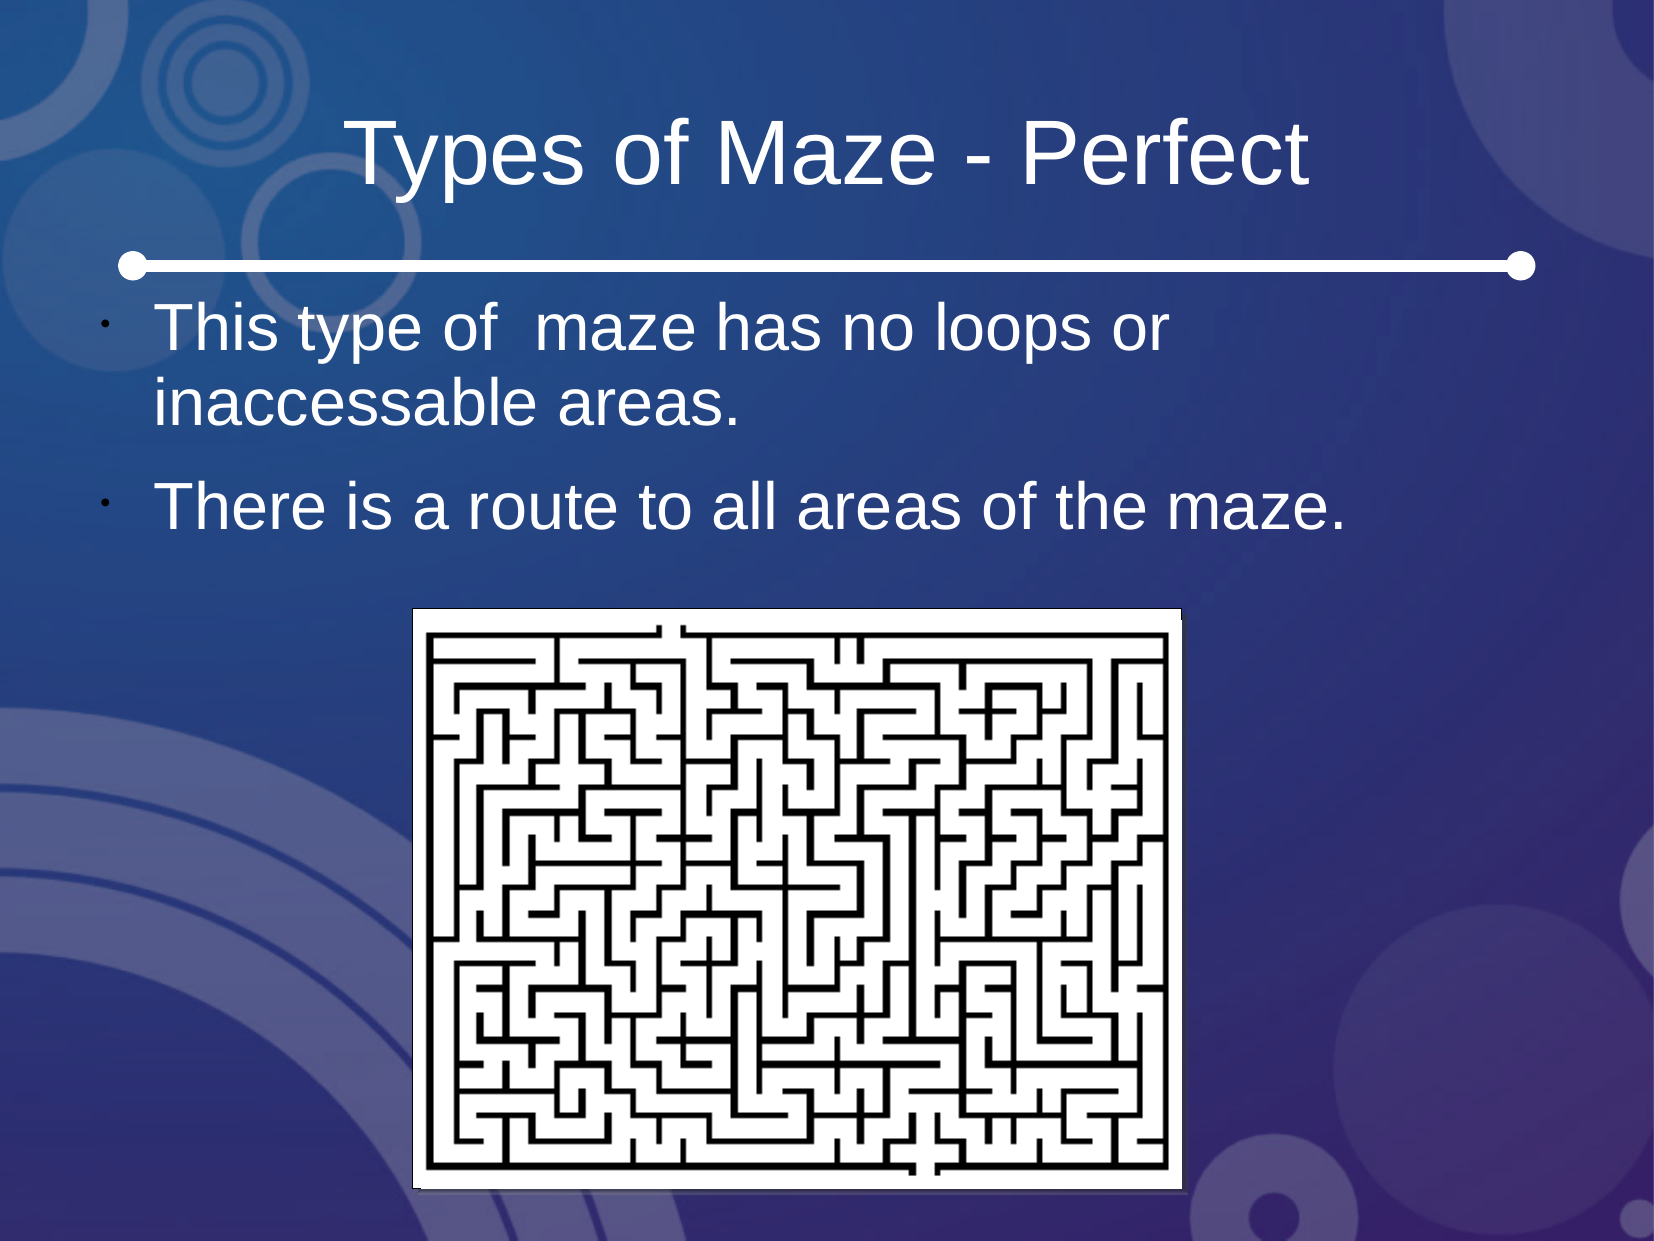

# Types of Maze - Perfect
This type of maze has no loops or inaccessable areas.
There is a route to all areas of the maze.